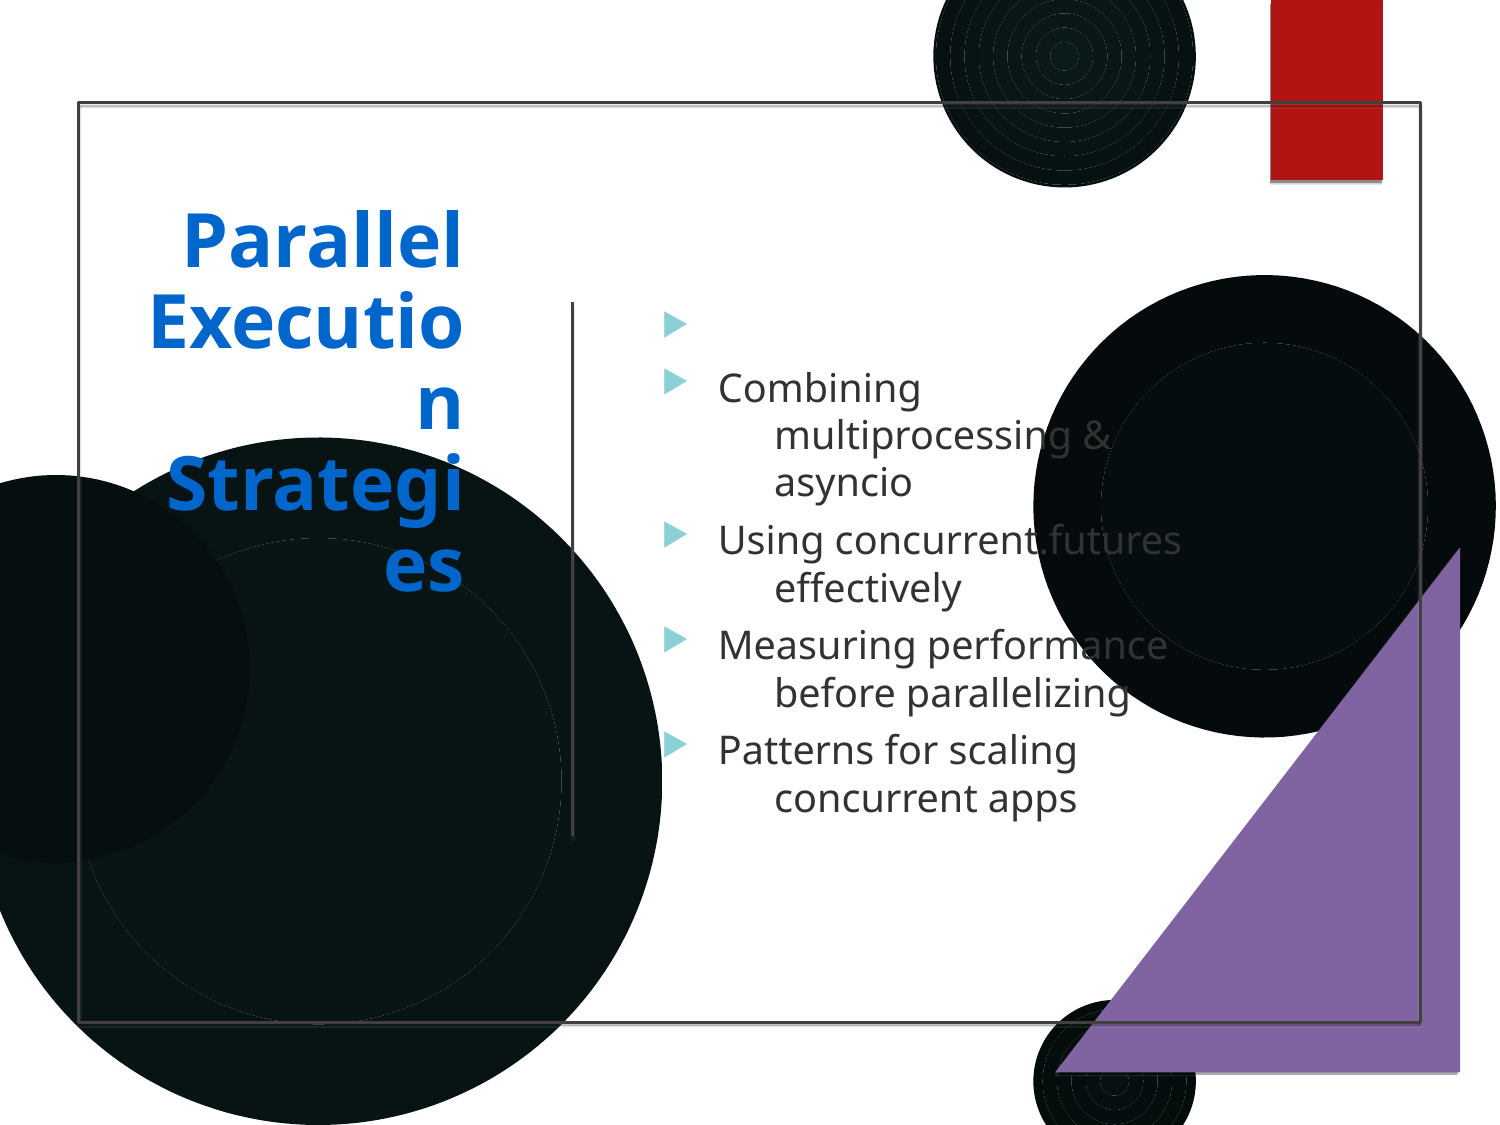

# Parallel Execution Strategies
Combining multiprocessing & asyncio
Using concurrent.futures effectively
Measuring performance before parallelizing
Patterns for scaling concurrent apps